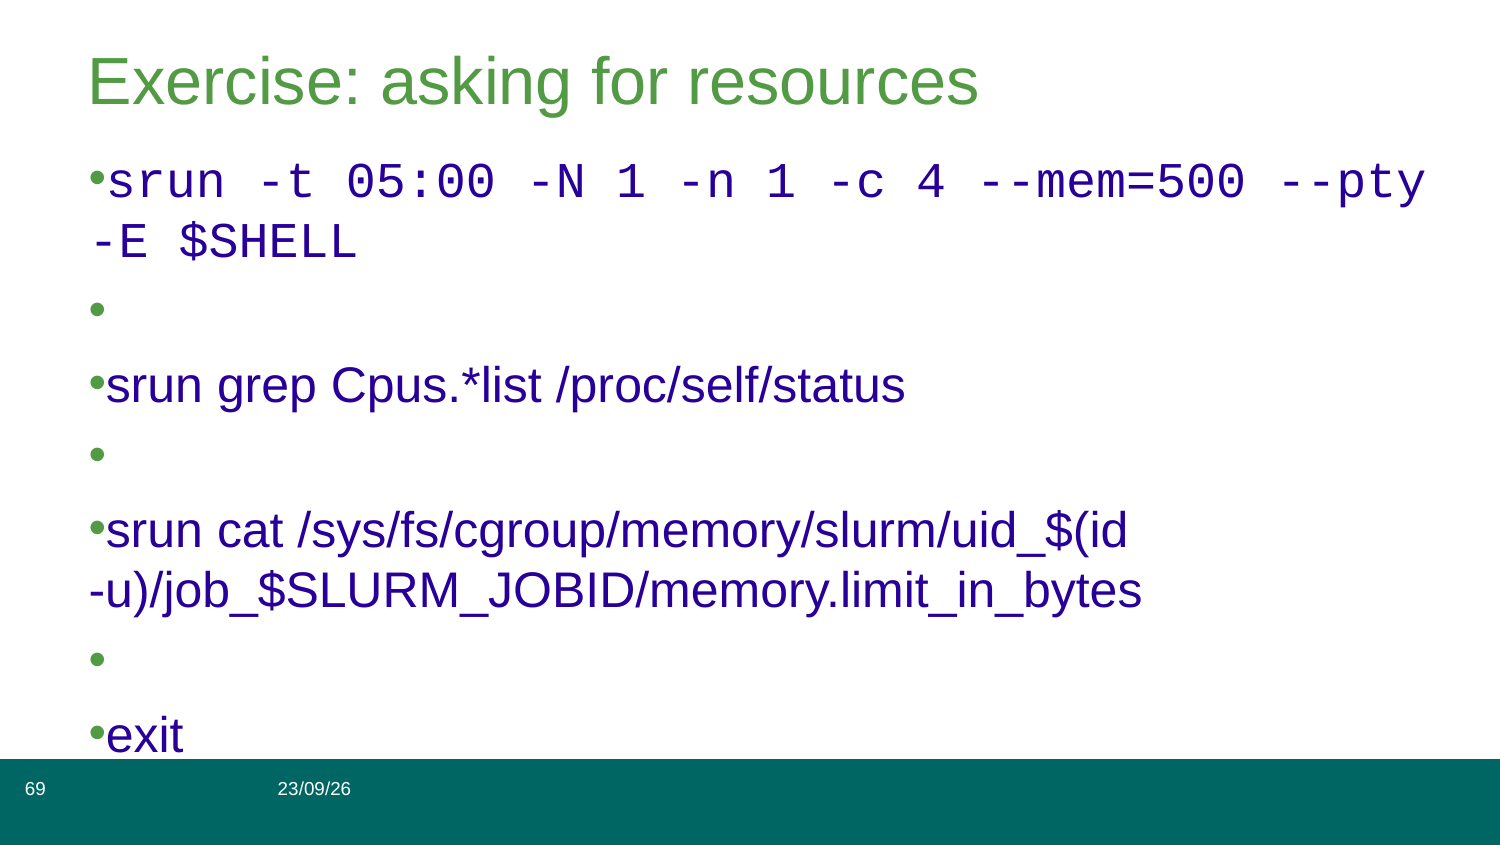

# Exercise: asking for resources
srun -t 05:00 -N 1 -n 1 -c 4 --mem=500 --pty -E $SHELL
srun grep Cpus.*list /proc/self/status
srun cat /sys/fs/cgroup/memory/slurm/uid_$(id -u)/job_$SLURM_JOBID/memory.limit_in_bytes
exit